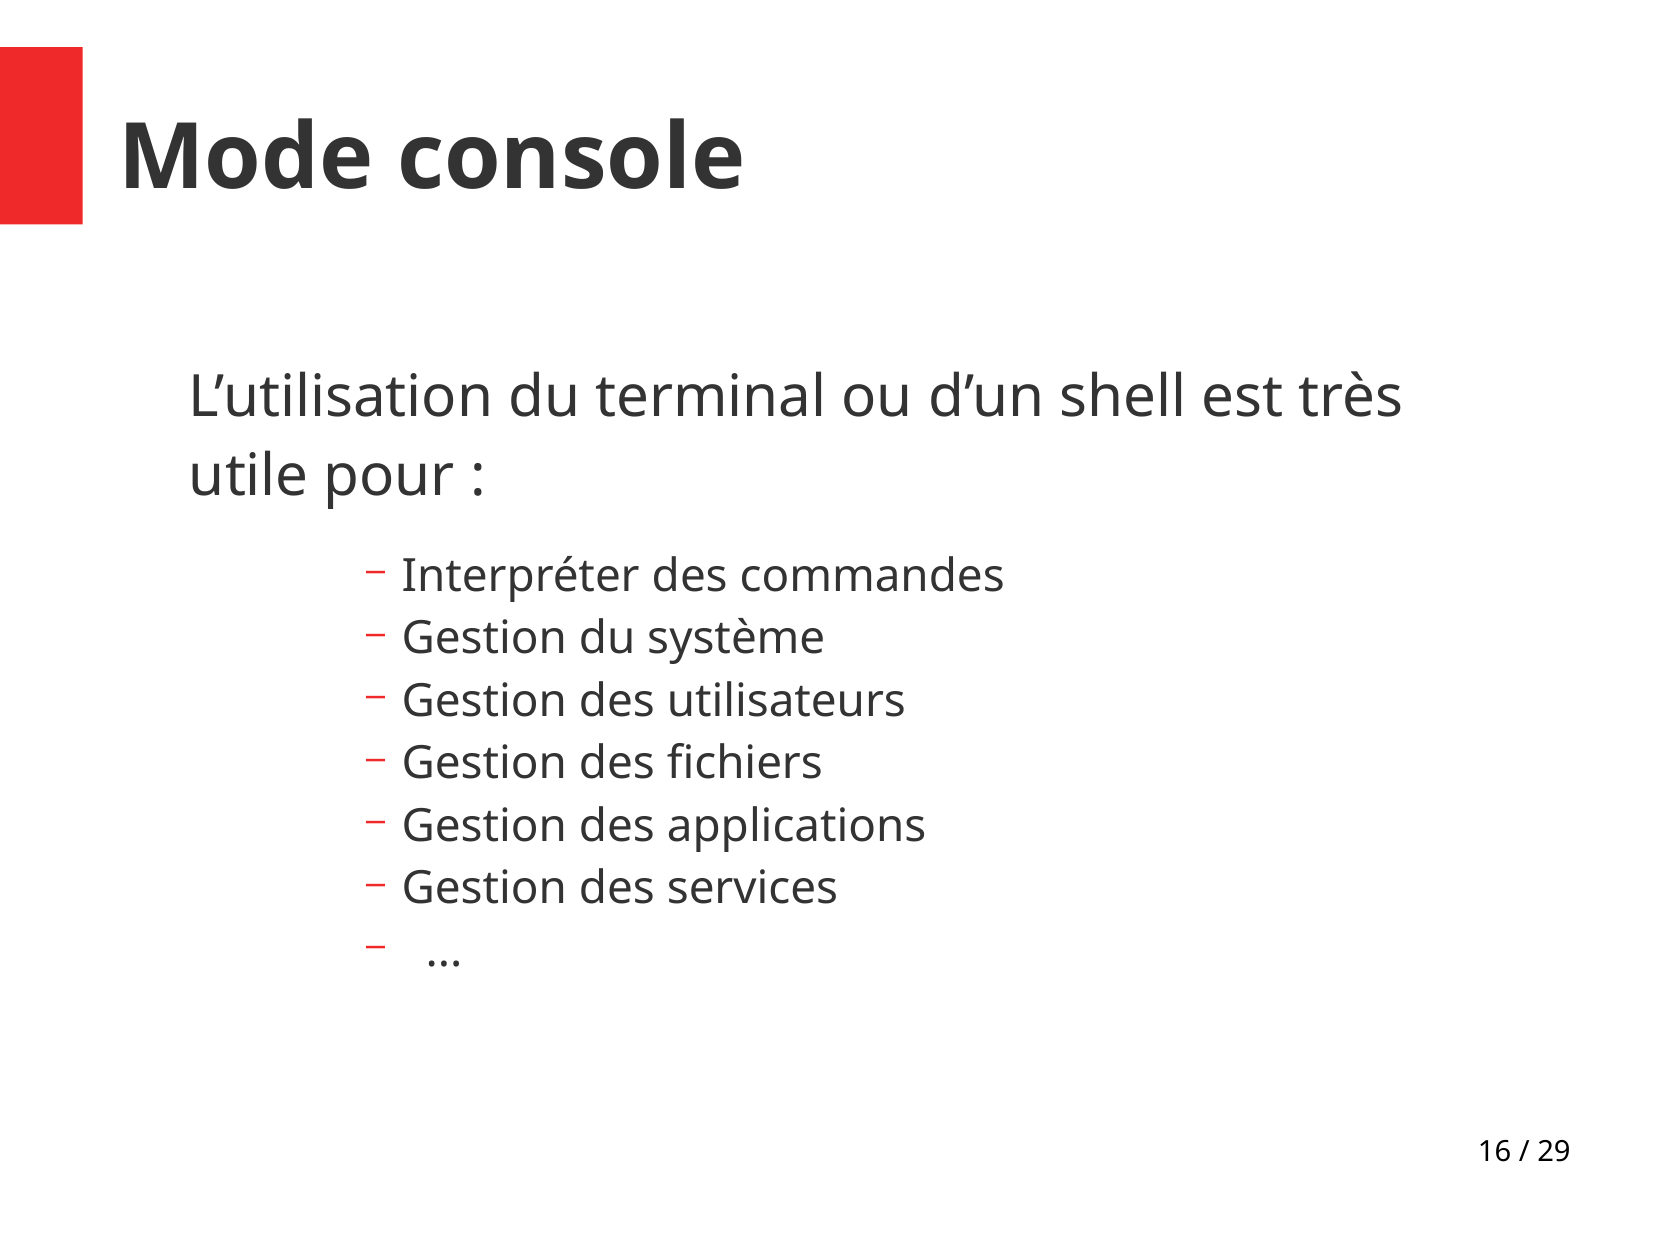

# Mode console
L’utilisation du terminal ou d’un shell est très utile pour :
Interpréter des commandes
Gestion du système
Gestion des utilisateurs
Gestion des fichiers
Gestion des applications
Gestion des services
  ...
16